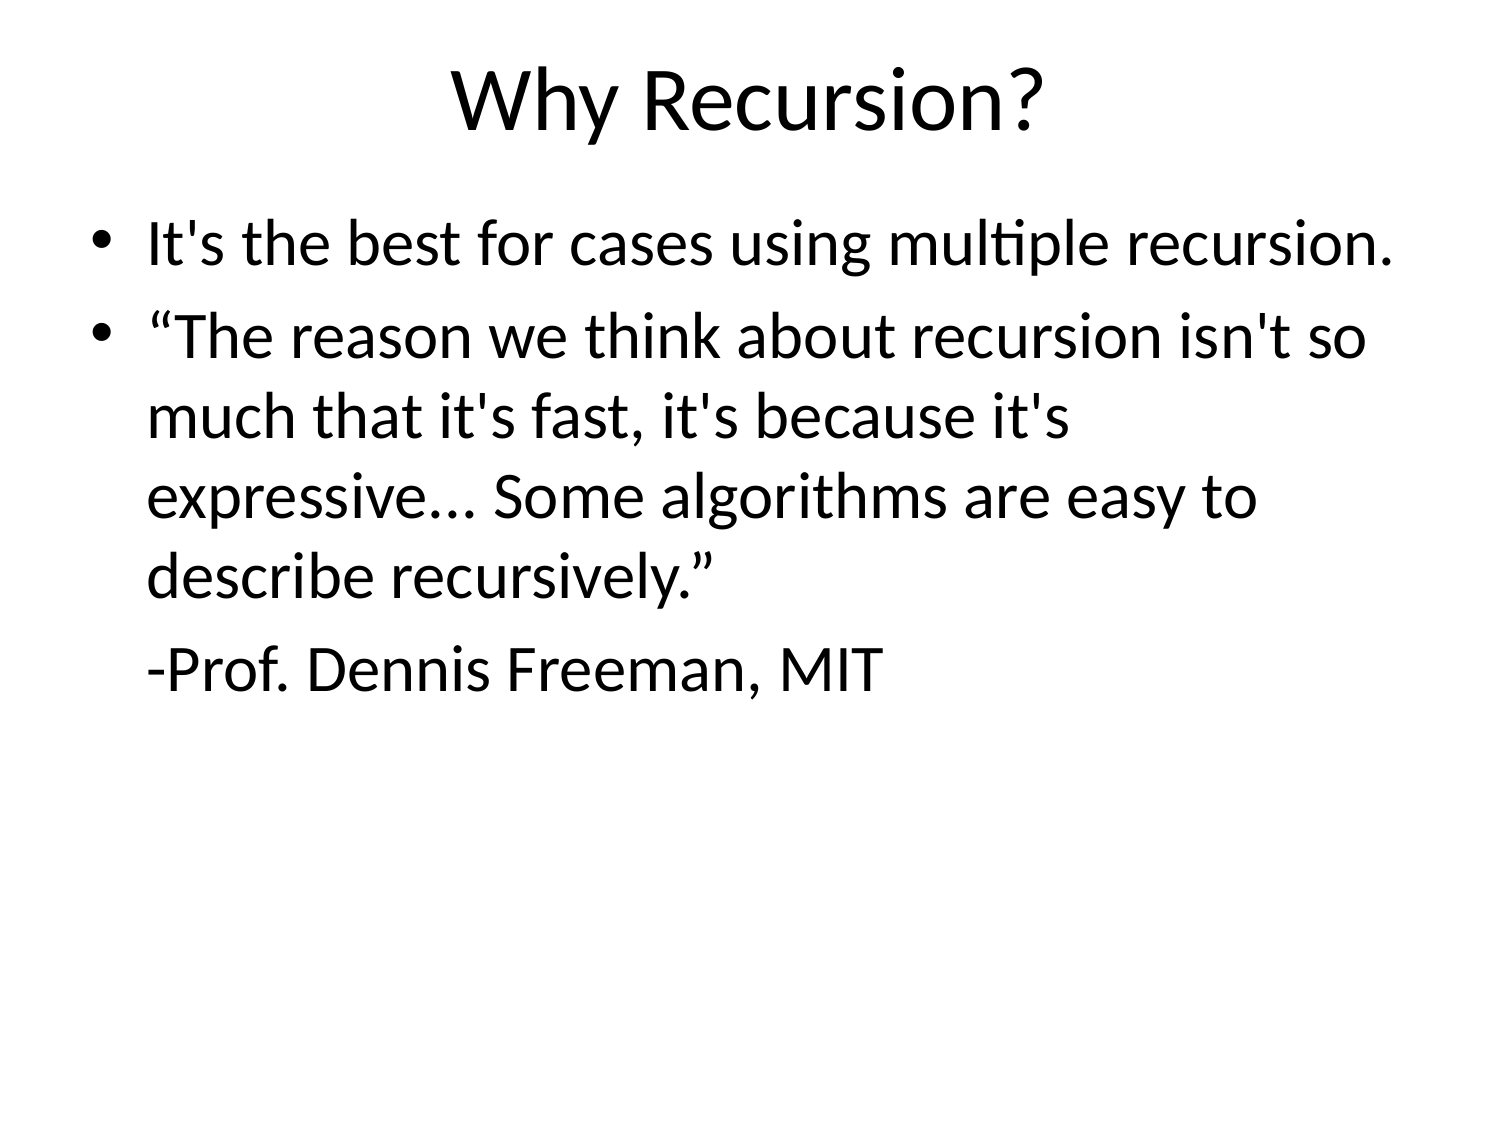

# Why Recursion?
It's the best for cases using multiple recursion.
“The reason we think about recursion isn't so much that it's fast, it's because it's expressive... Some algorithms are easy to describe recursively.”
-Prof. Dennis Freeman, MIT